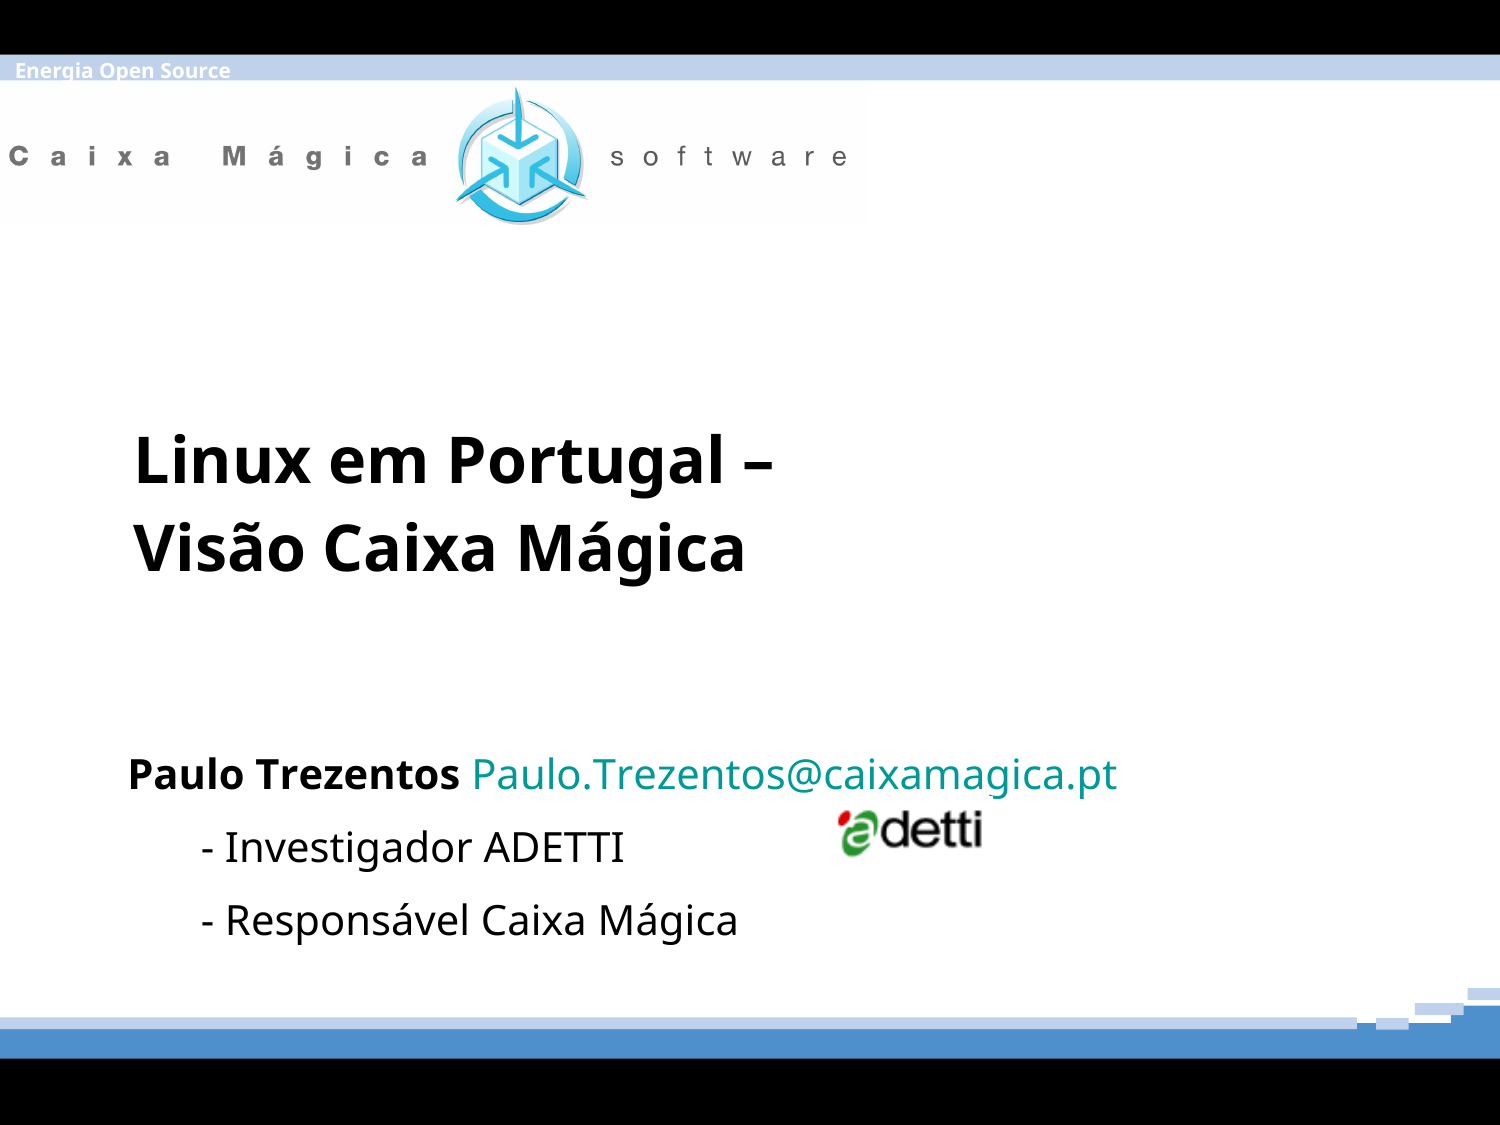

# Linux em Portugal – Visão Caixa Mágica
Paulo Trezentos Paulo.Trezentos@caixamagica.pt
	- Investigador ADETTI
	- Responsável Caixa Mágica